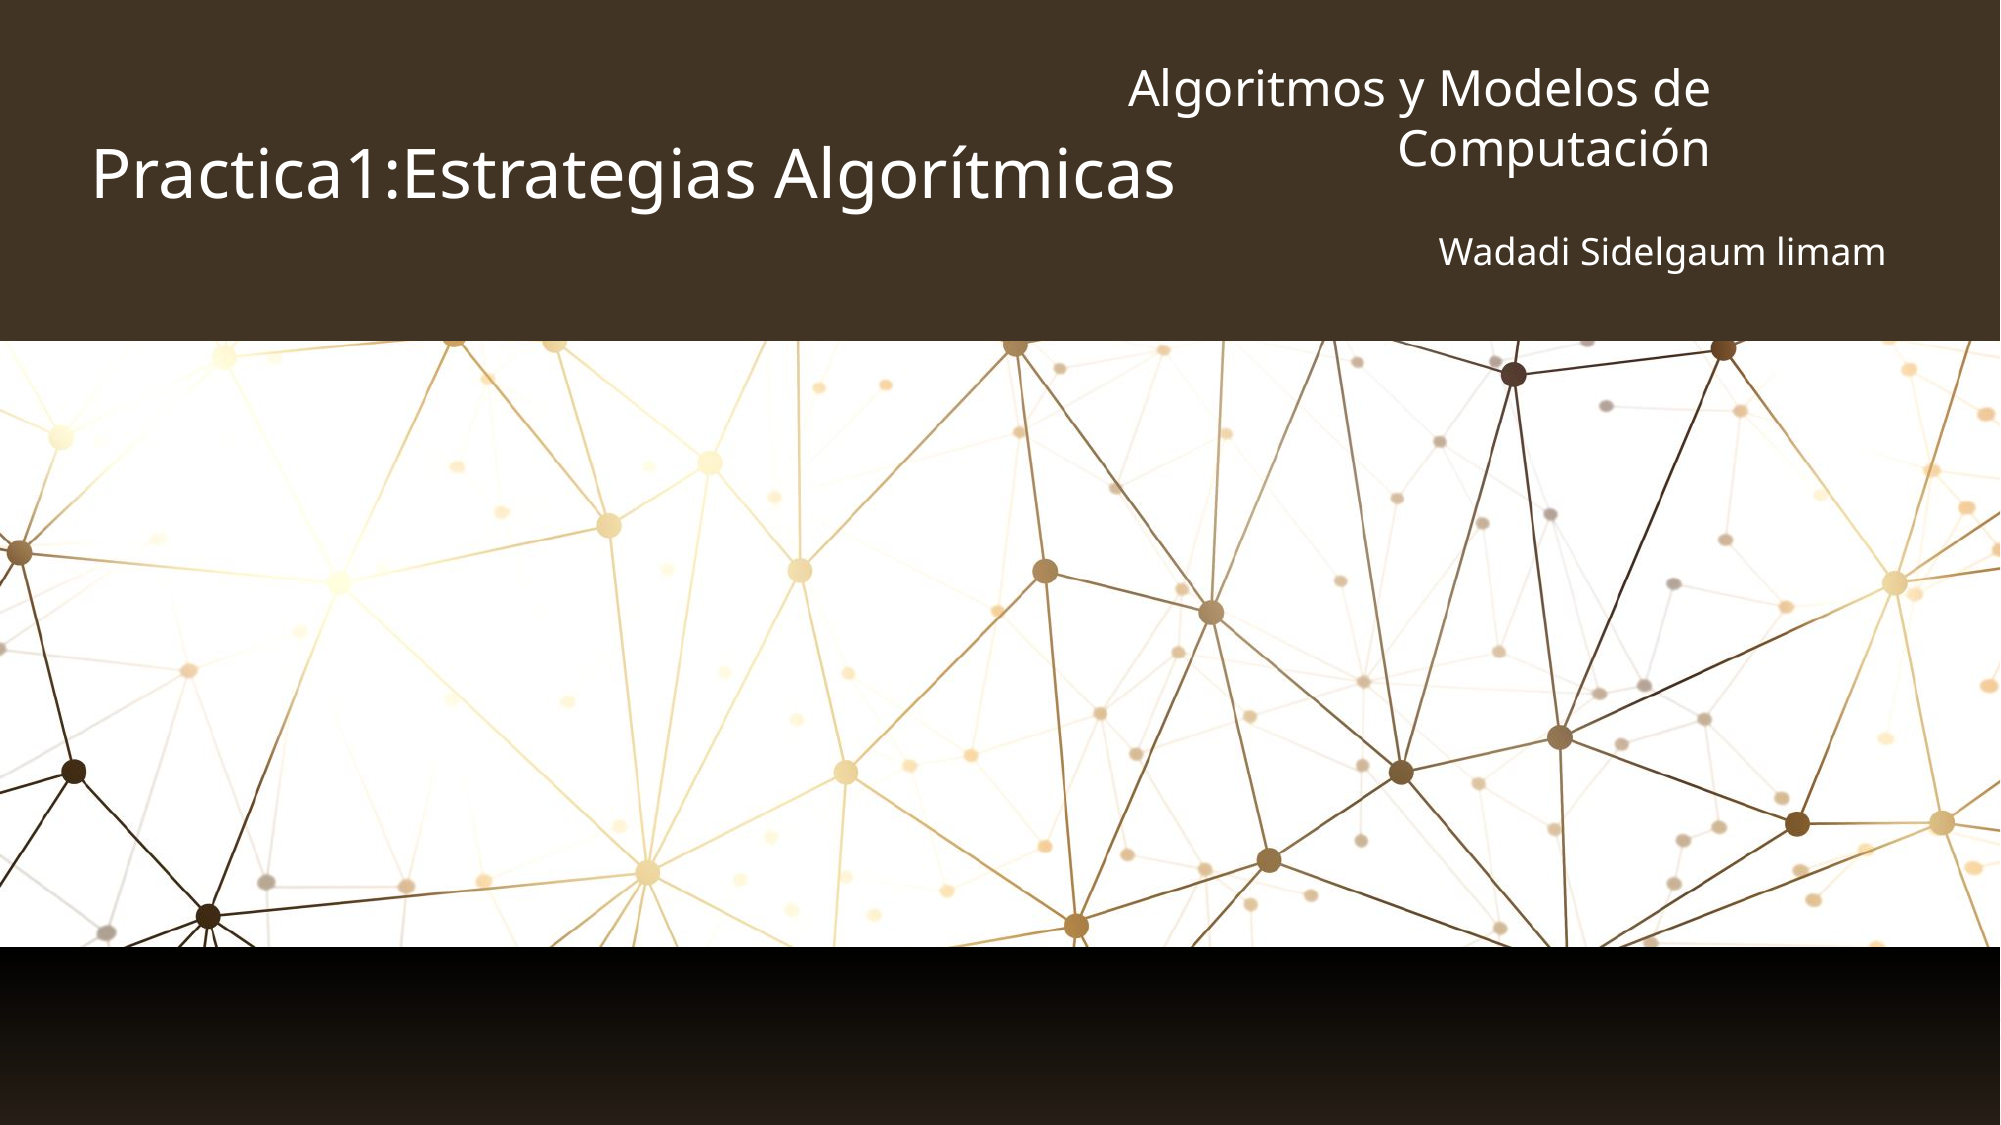

Algoritmos y Modelos de Computación
# Practica1:Estrategias Algorítmicas
Wadadi Sidelgaum limam